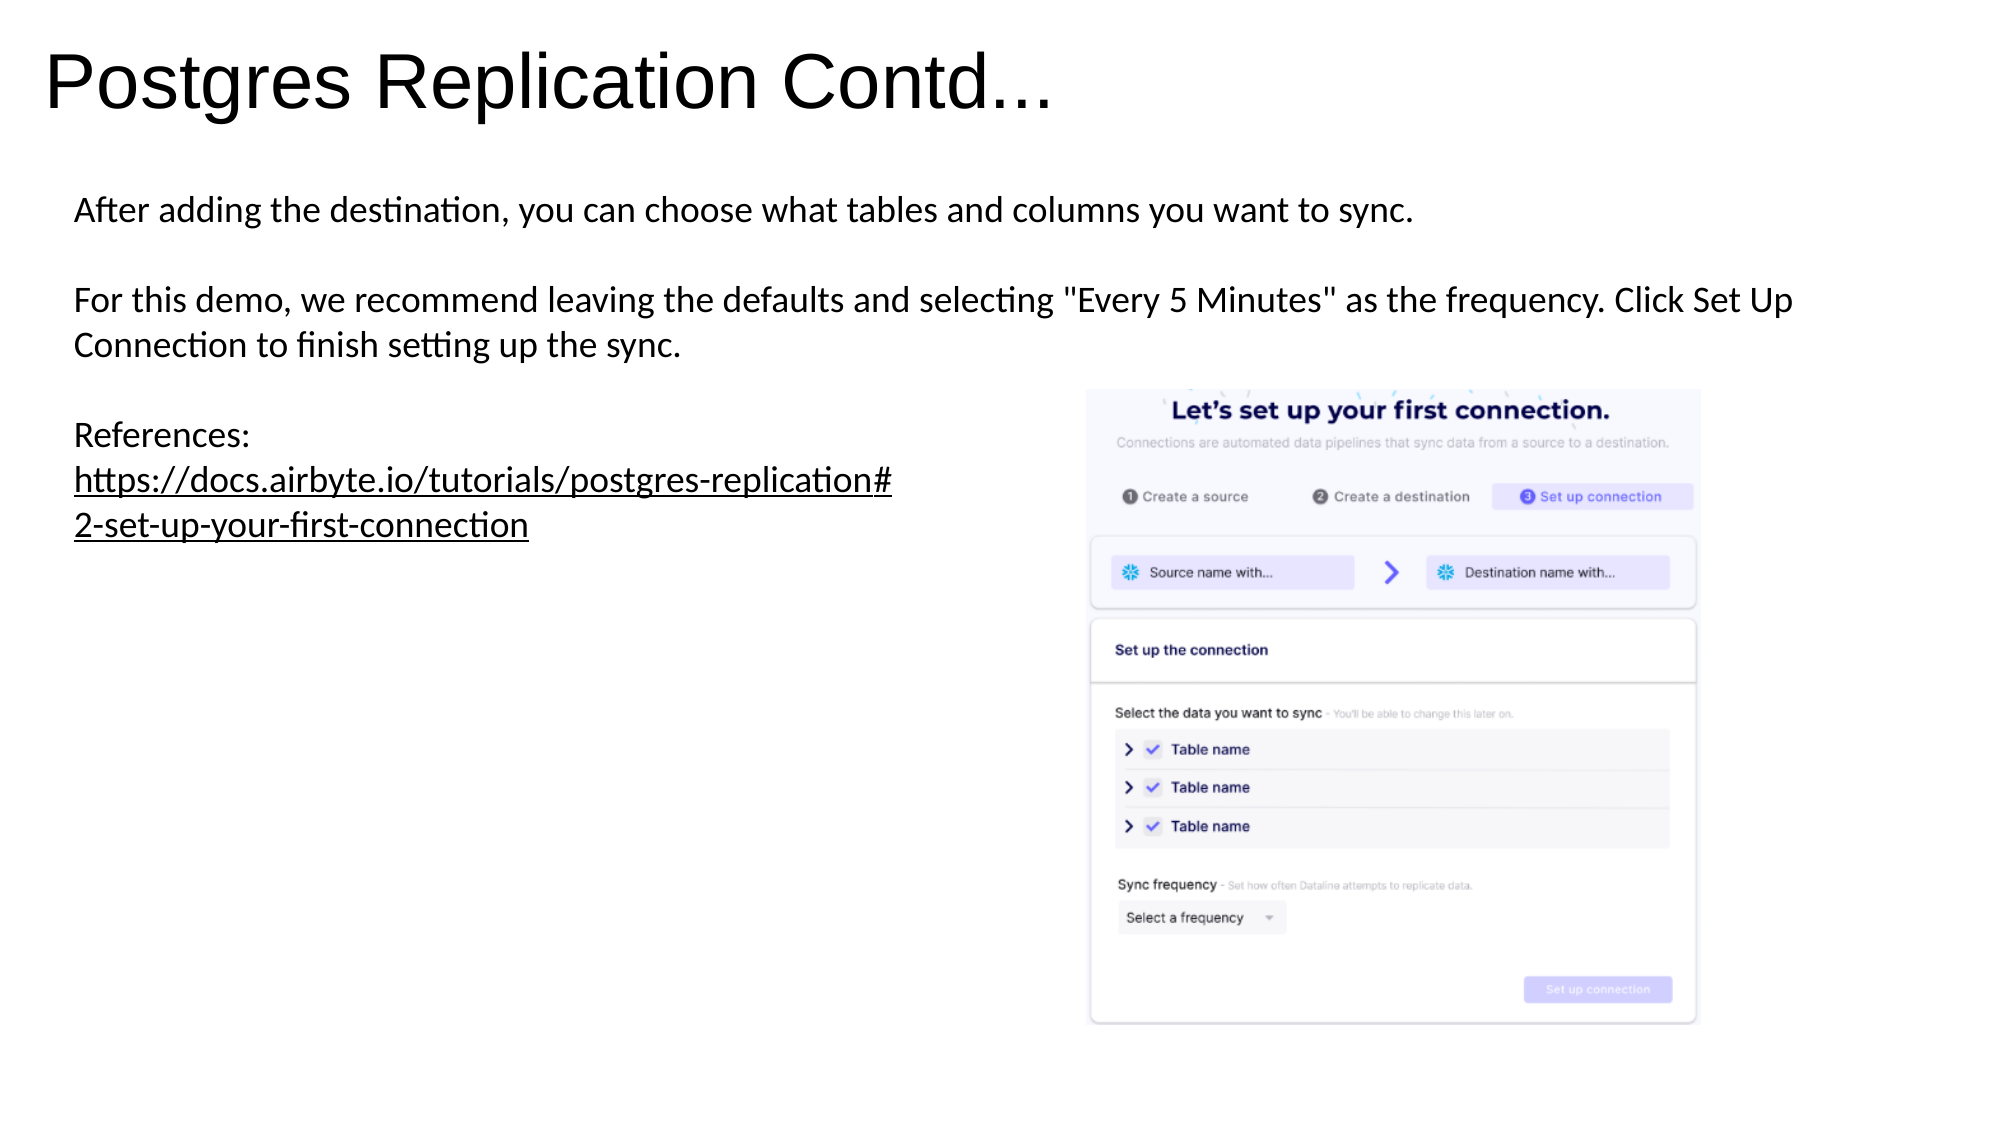

Postgres Replication Contd...
After adding the destination, you can choose what tables and columns you want to sync.
For this demo, we recommend leaving the defaults and selecting "Every 5 Minutes" as the frequency. Click Set Up Connection to finish setting up the sync.
References:
https://docs.airbyte.io/tutorials/postgres-replication#
2-set-up-your-first-connection